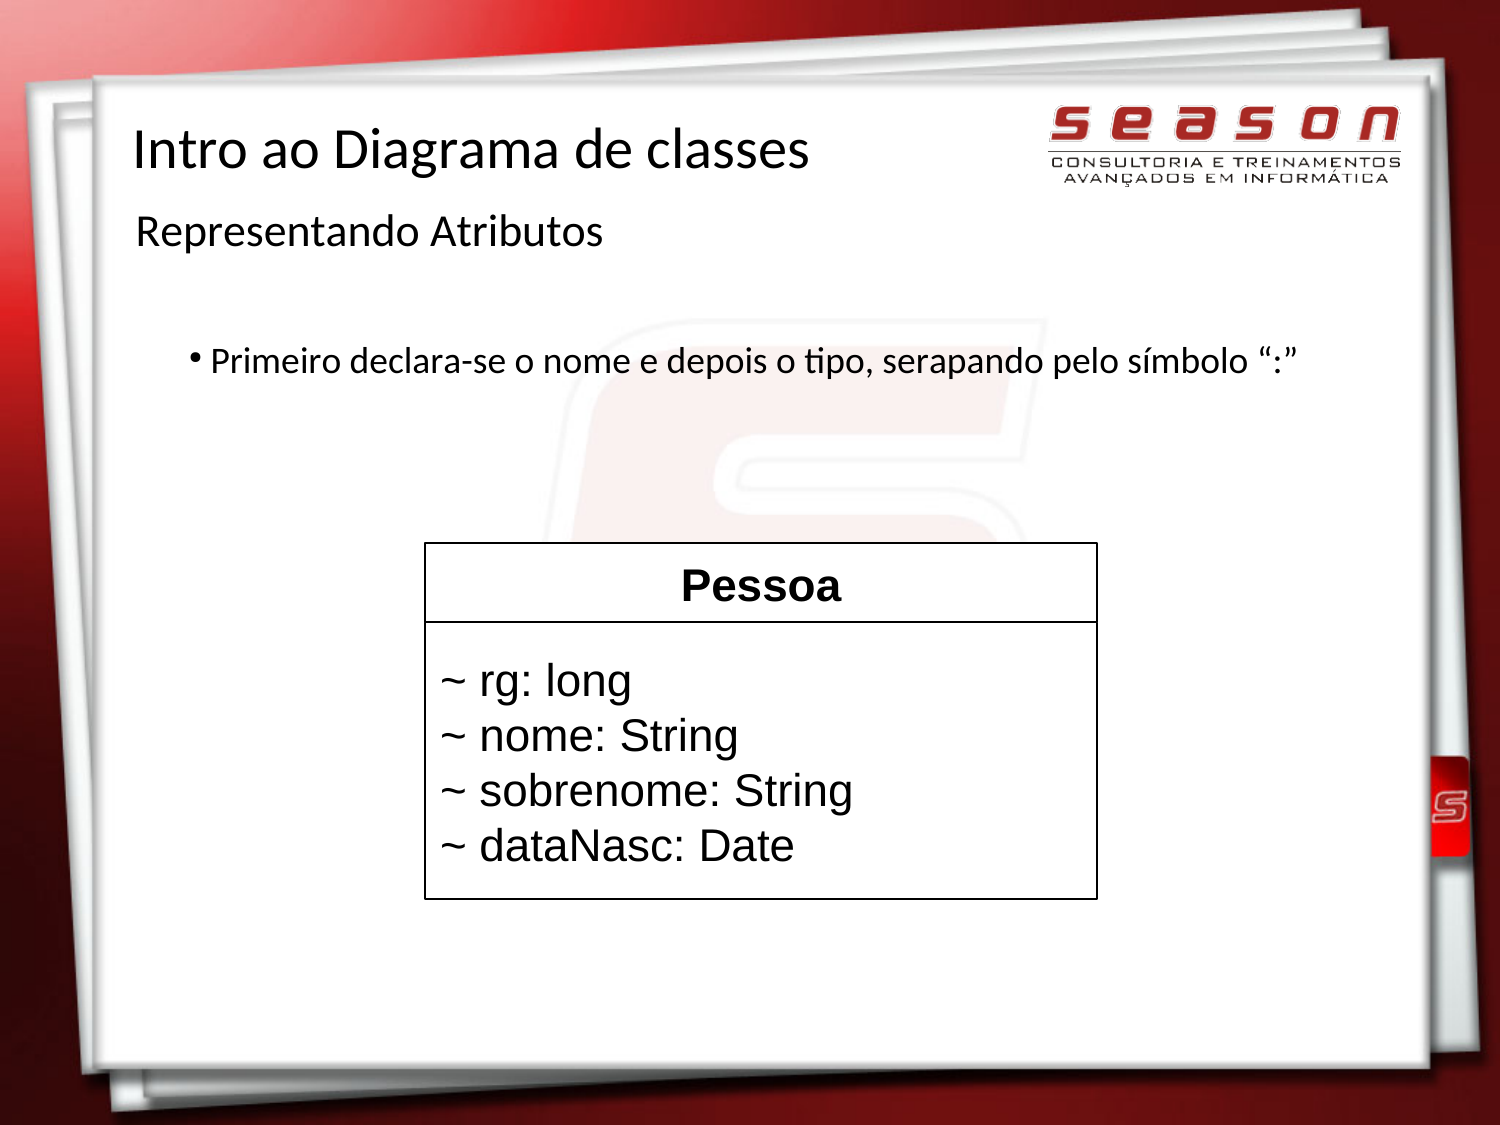

# Intro ao Diagrama de classes
Representando Atributos
 Primeiro declara-se o nome e depois o tipo, serapando pelo símbolo “:”
Pessoa
~ rg: long
~ nome: String
~ sobrenome: String
~ dataNasc: Date